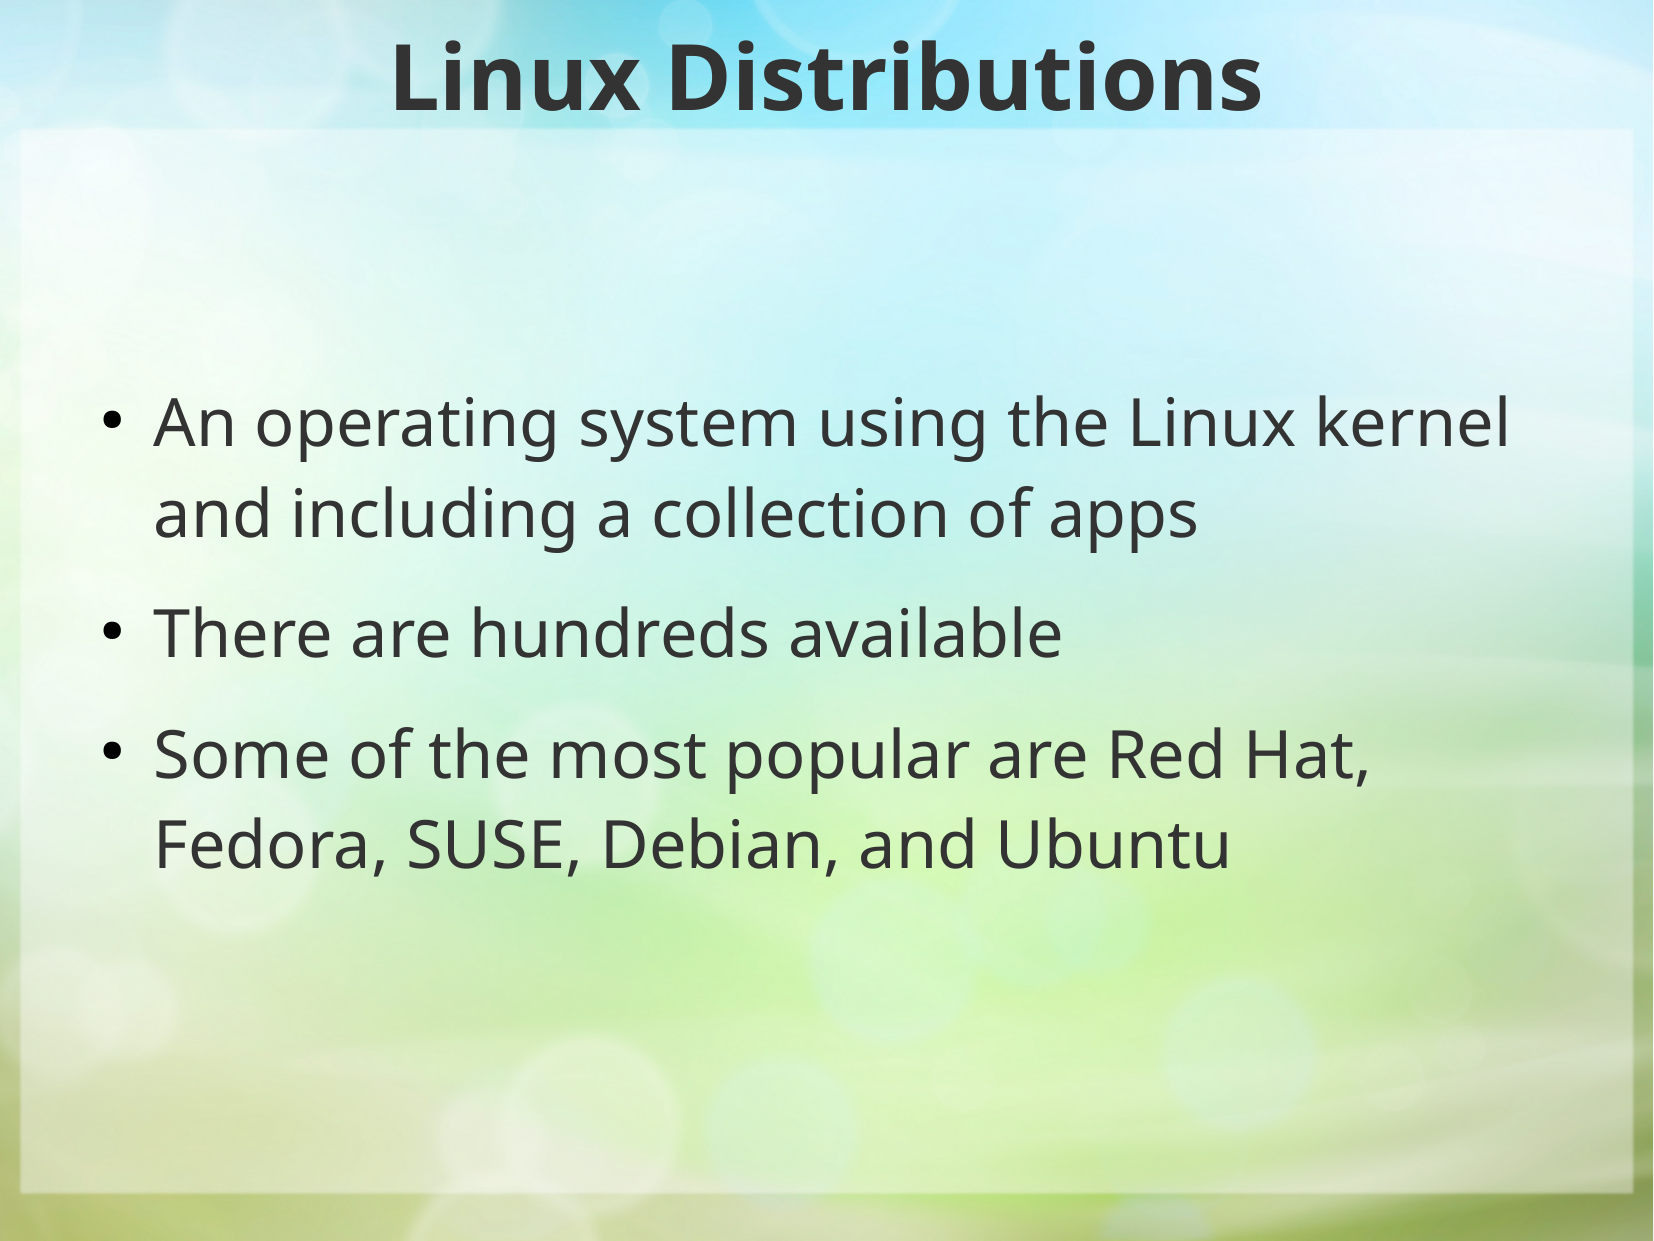

# Linux Distributions
An operating system using the Linux kernel and including a collection of apps
There are hundreds available
Some of the most popular are Red Hat, Fedora, SUSE, Debian, and Ubuntu